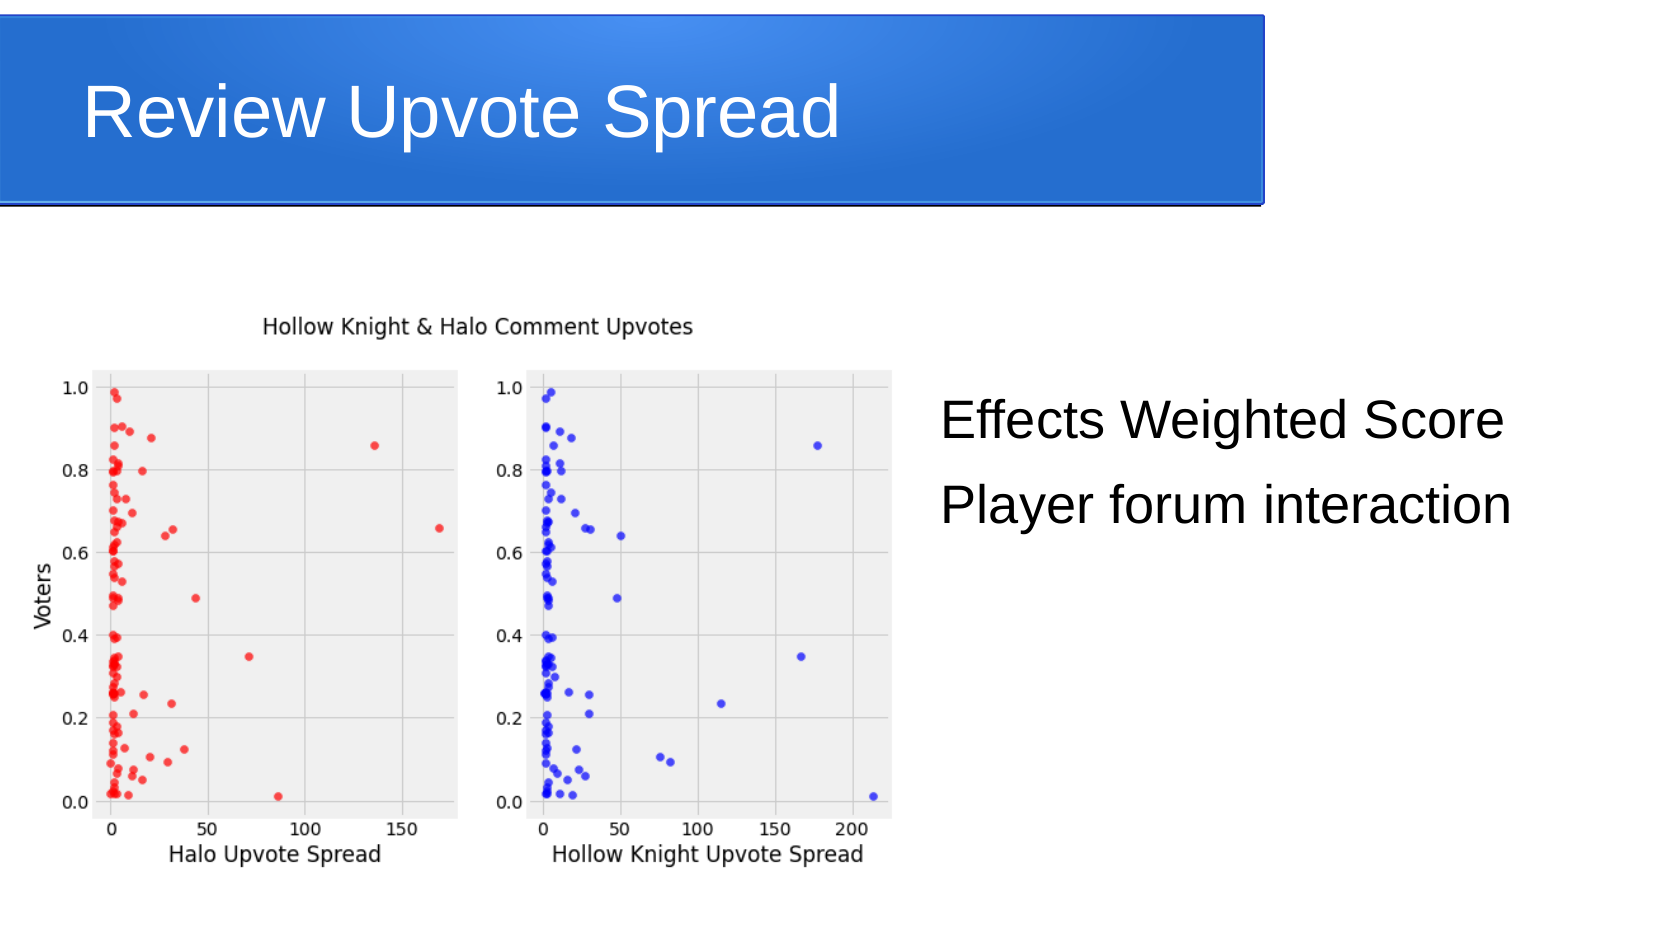

# Review Upvote Spread
Effects Weighted Score
Player forum interaction